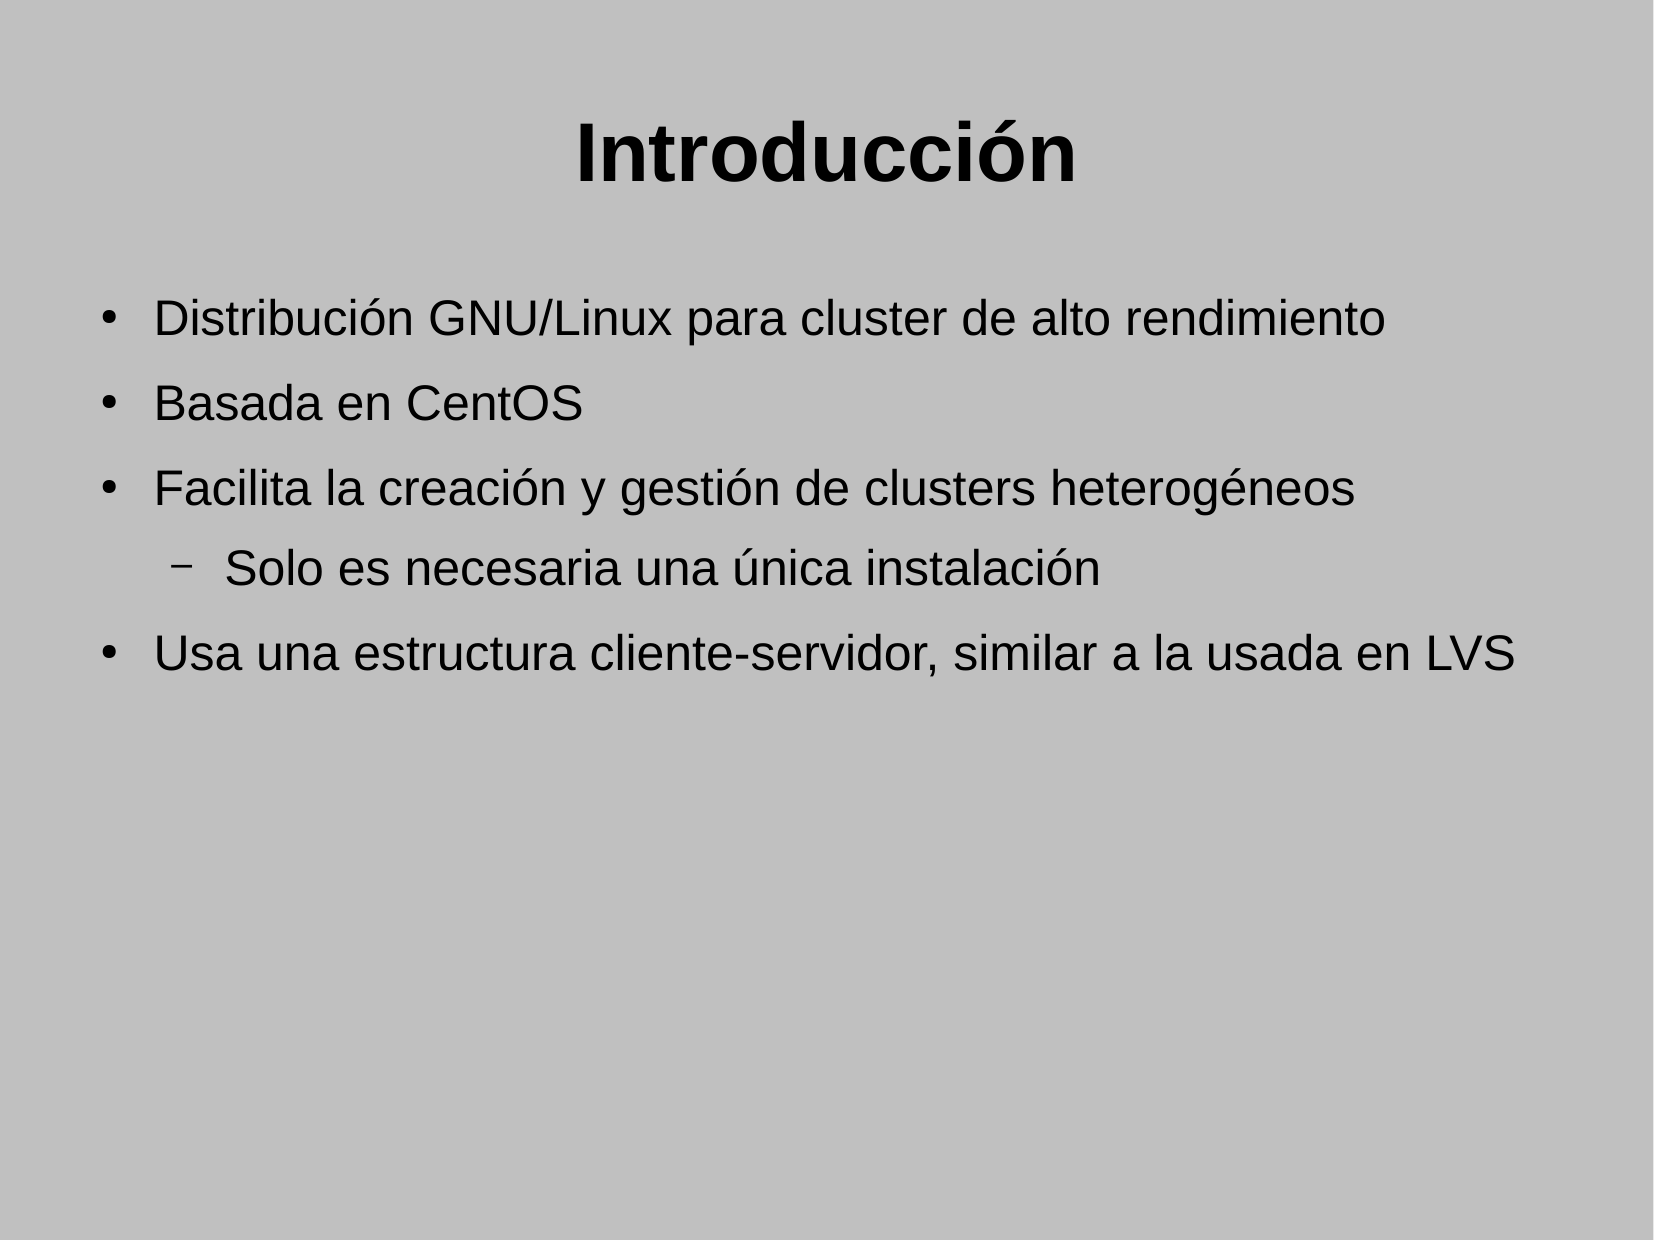

# Introducción
Distribución GNU/Linux para cluster de alto rendimiento
Basada en CentOS
Facilita la creación y gestión de clusters heterogéneos
Solo es necesaria una única instalación
Usa una estructura cliente-servidor, similar a la usada en LVS